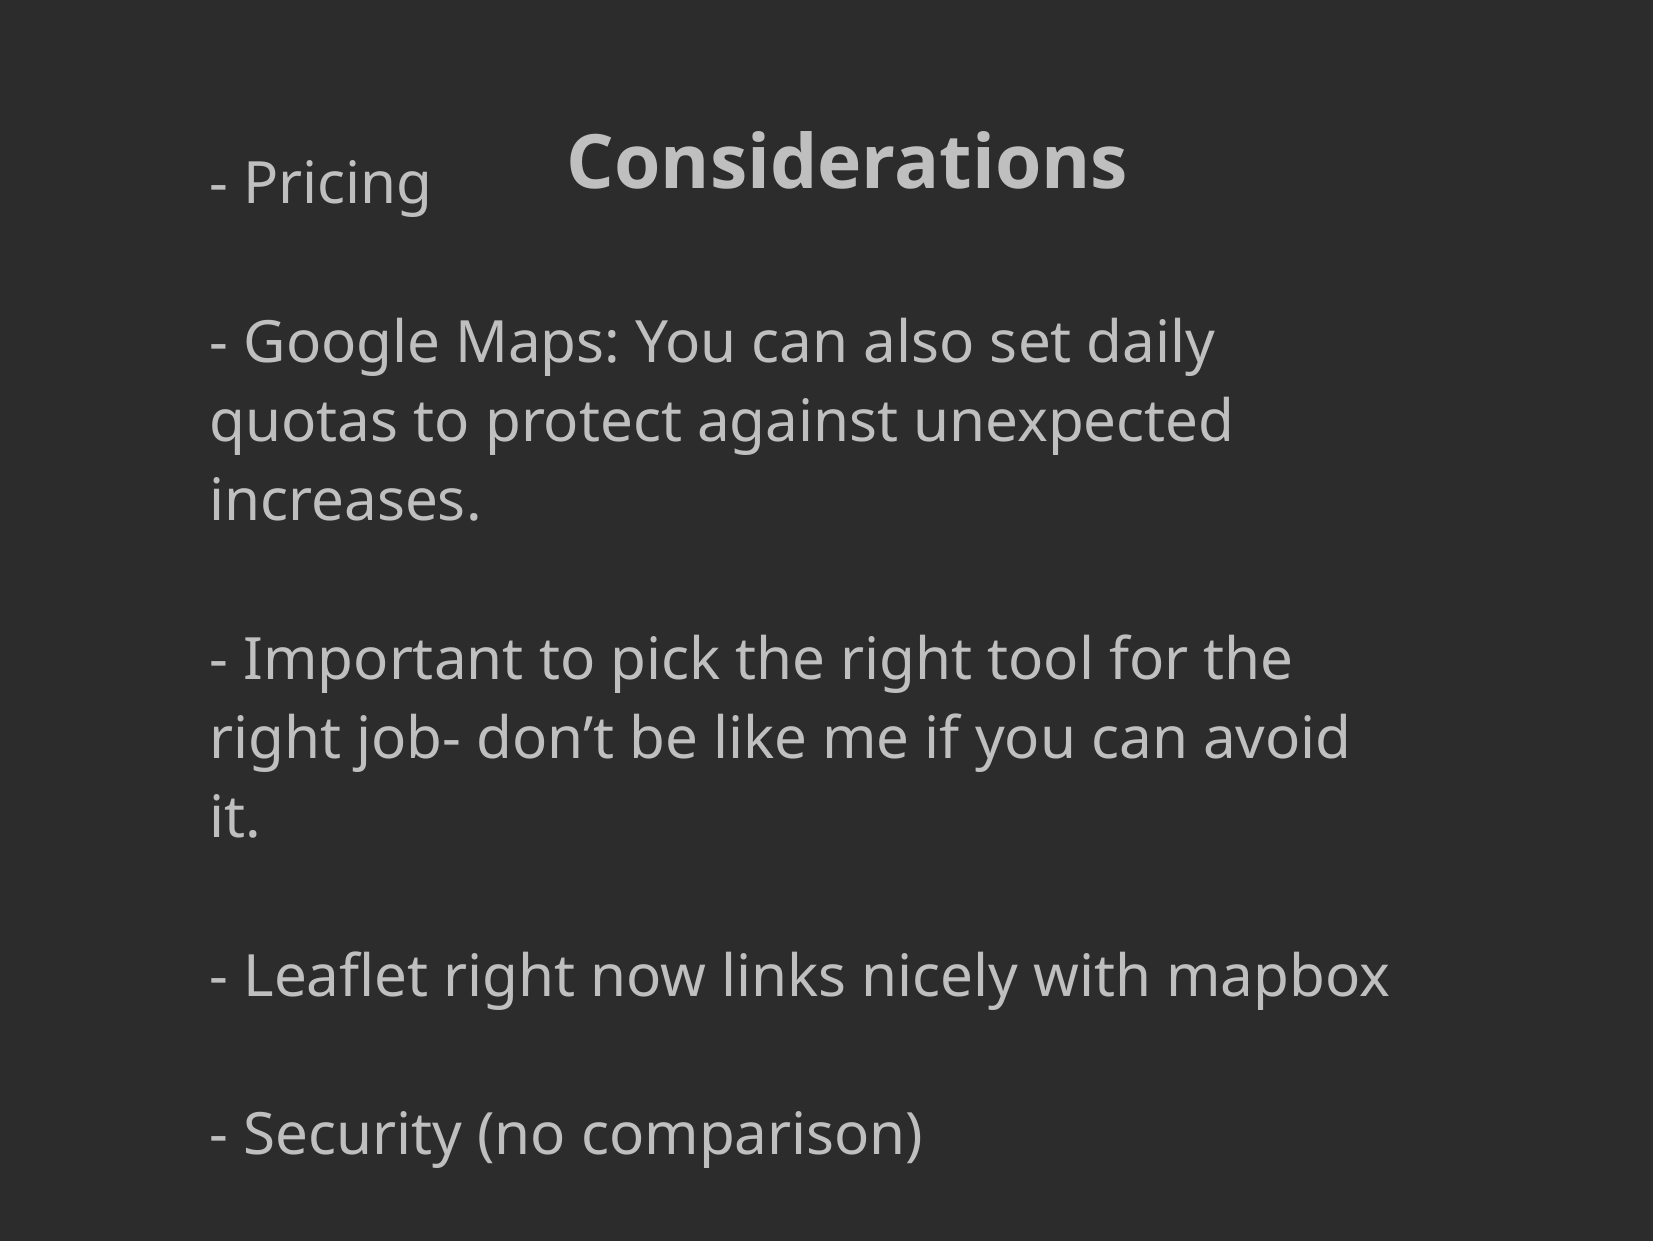

Considerations
- Pricing
- Google Maps: You can also set daily quotas to protect against unexpected increases.
- Important to pick the right tool for the right job- don’t be like me if you can avoid it.
- Leaflet right now links nicely with mapbox
- Security (no comparison)